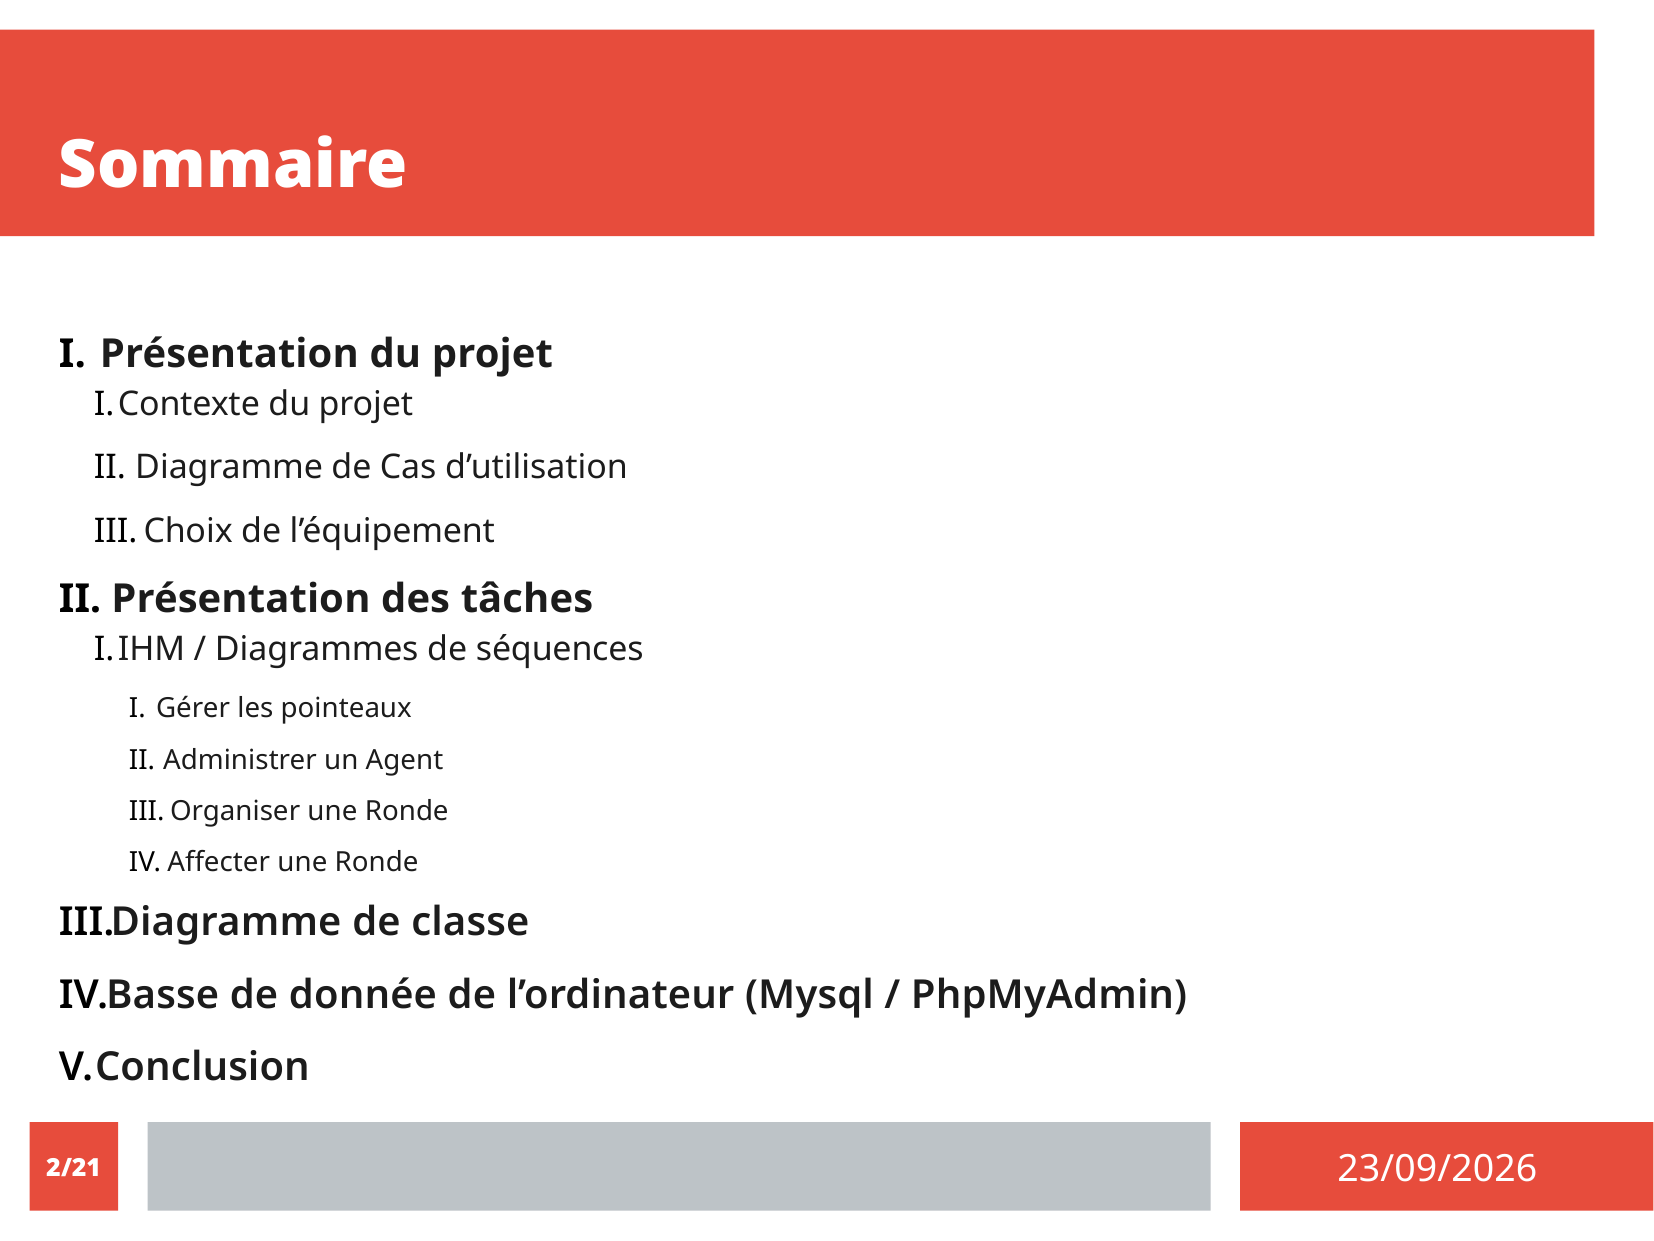

# Sommaire
 Présentation du projet
 Contexte du projet
 Diagramme de Cas d’utilisation
 Choix de l’équipement
 Présentation des tâches
 IHM / Diagrammes de séquences
 Gérer les pointeaux
 Administrer un Agent
 Organiser une Ronde
 Affecter une Ronde
 Diagramme de classe
 Basse de donnée de l’ordinateur (Mysql / PhpMyAdmin)
 Conclusion
2